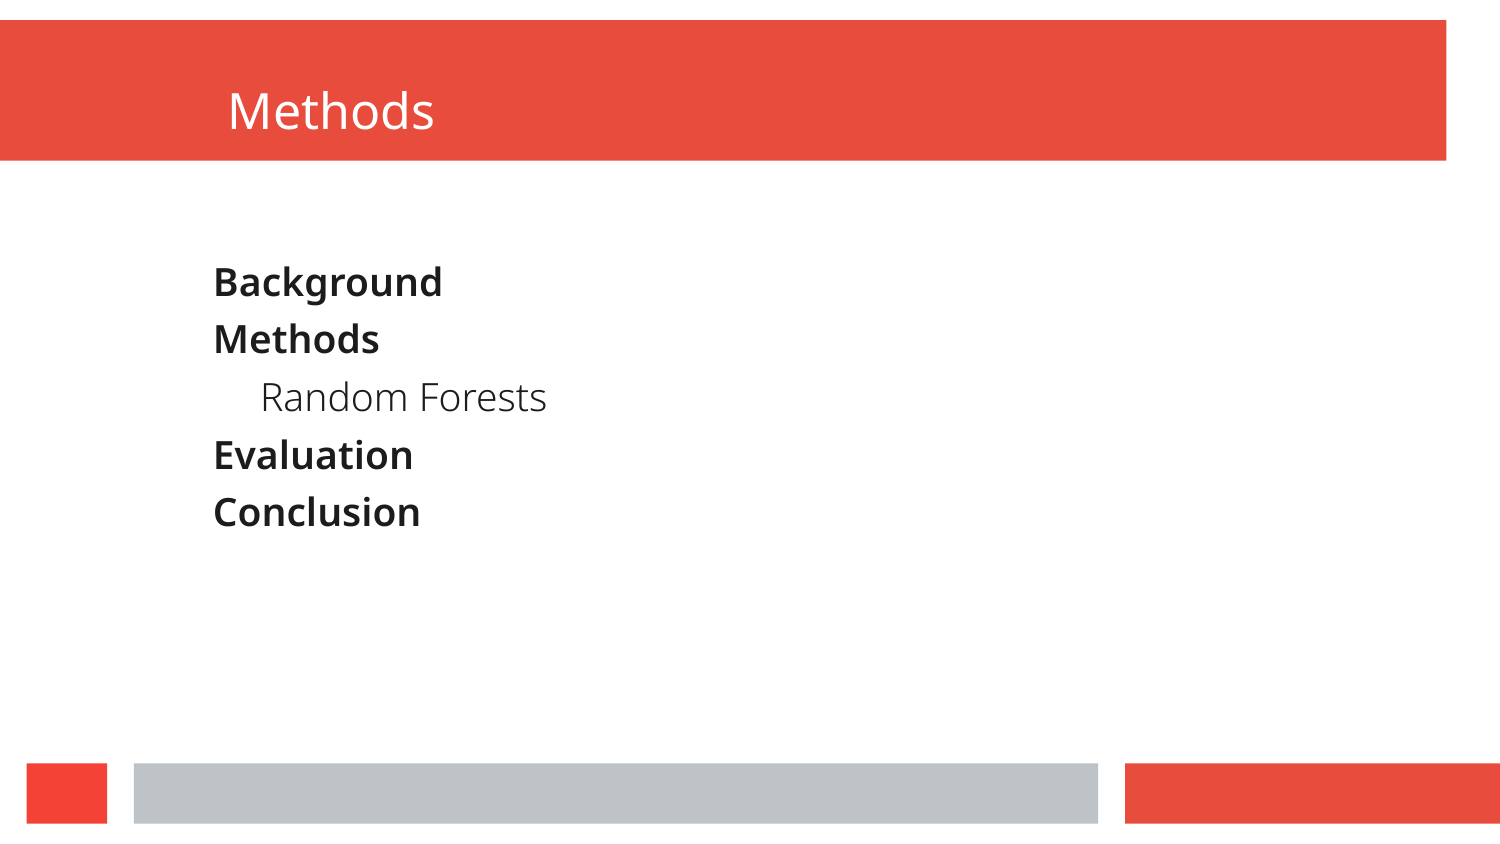

# Methods
Background
Methods
Random Forests
Evaluation
Conclusion